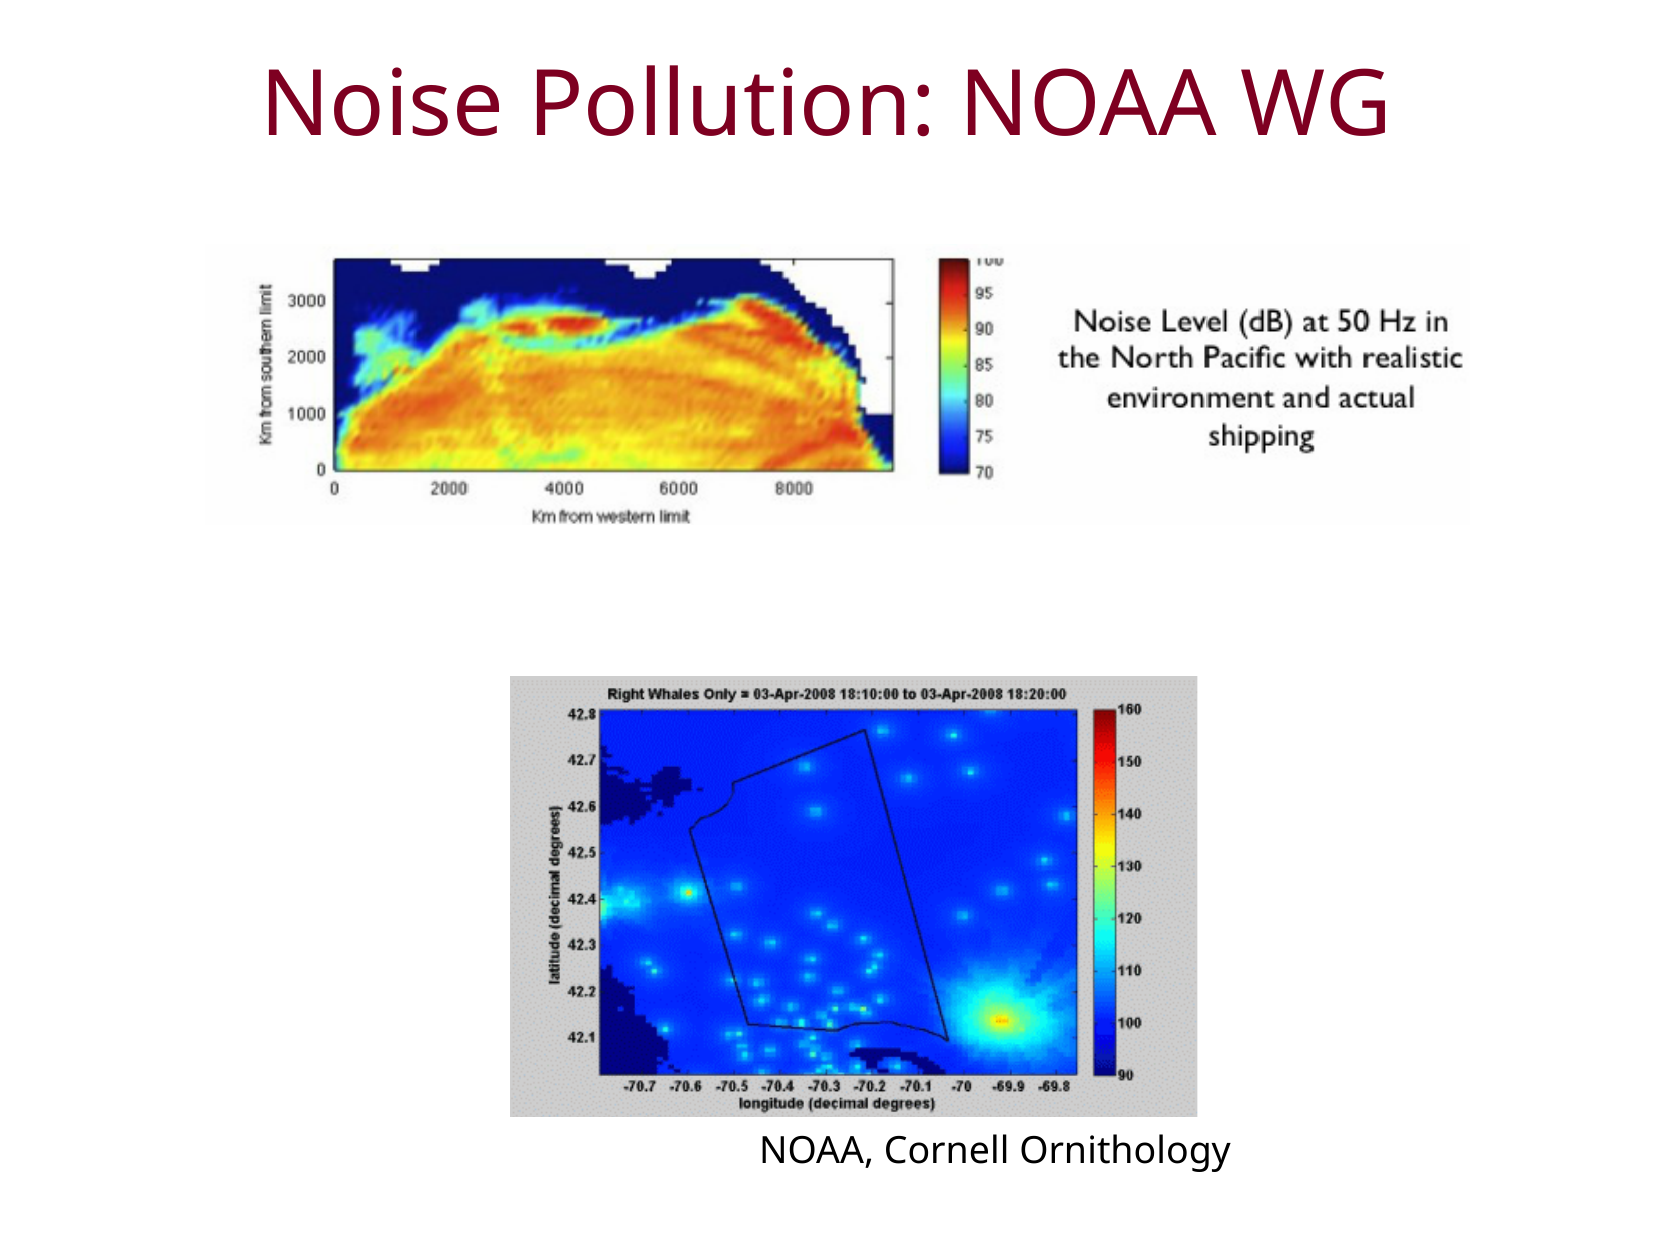

# Noise Pollution: NOAA WG
NOAA, Cornell Ornithology